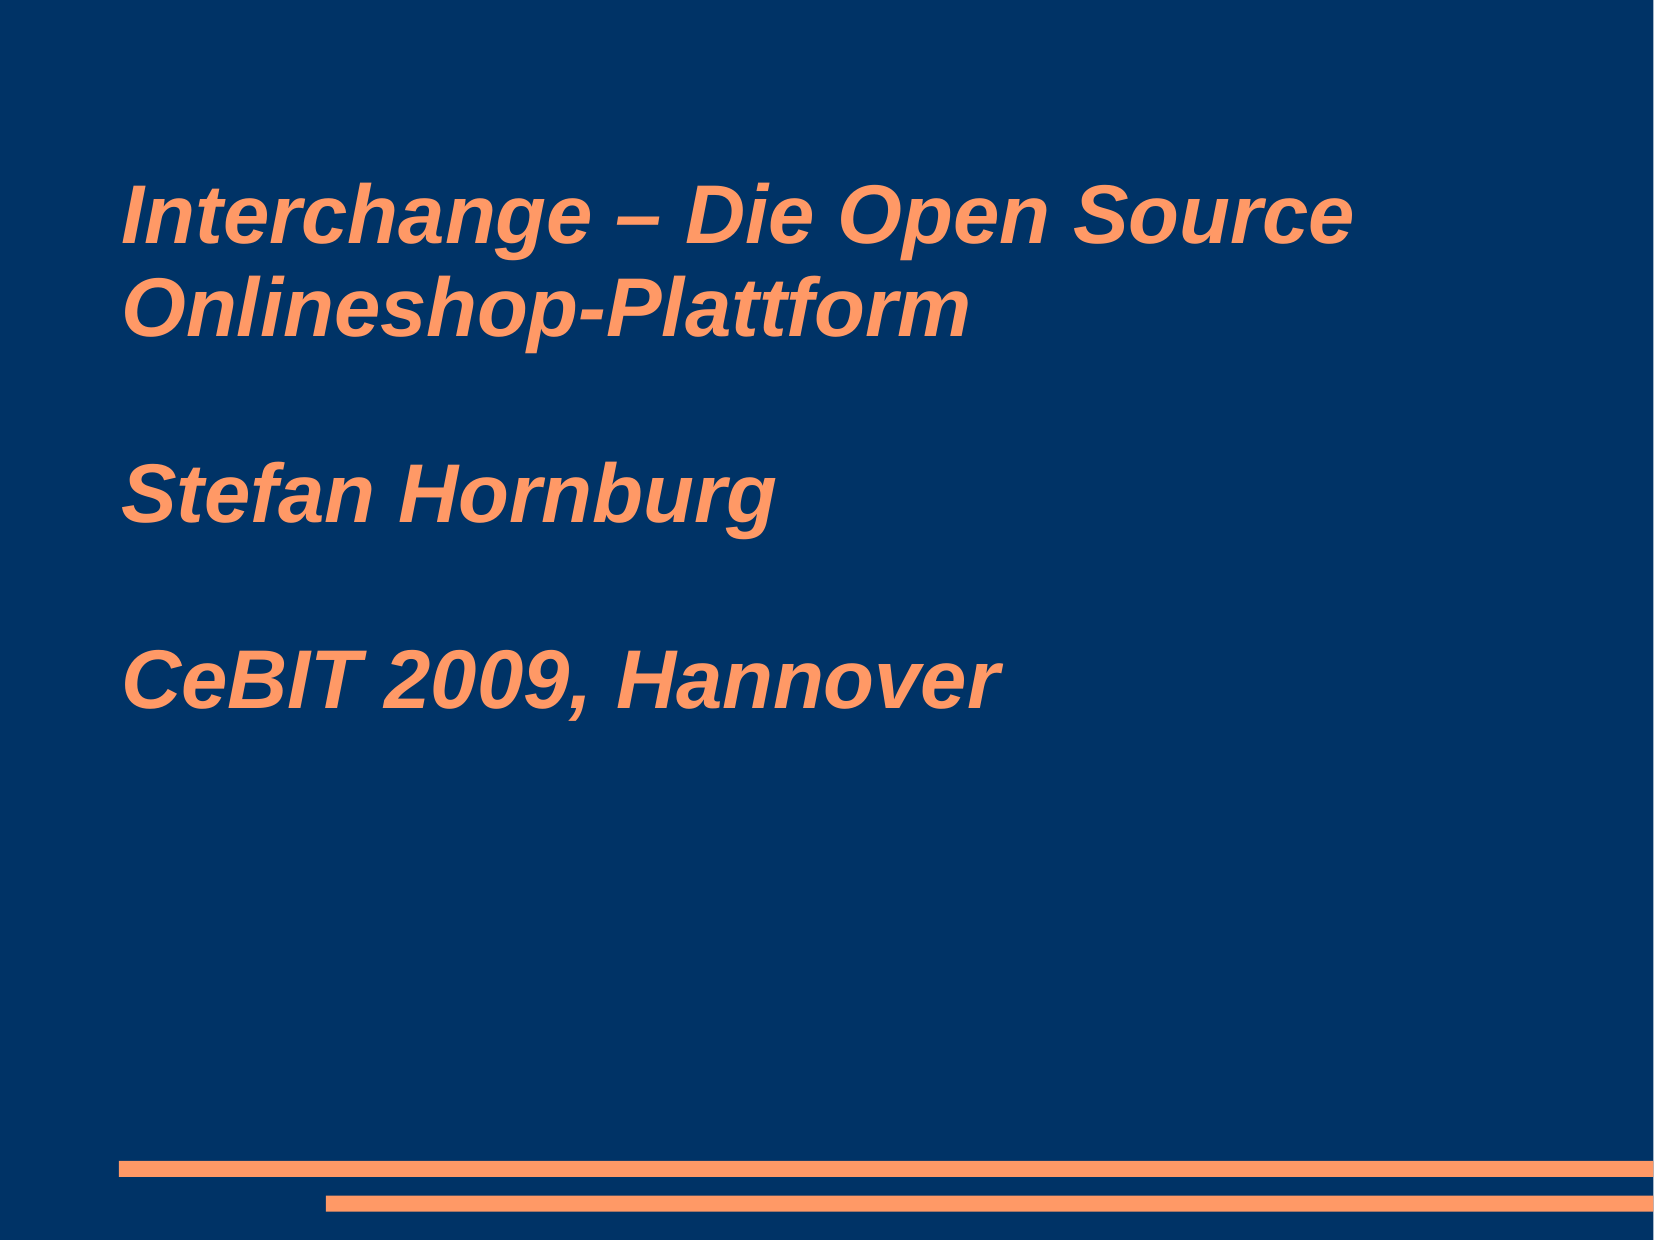

# Interchange – Die Open Source Onlineshop-Plattform Stefan Hornburg CeBIT 2009, Hannover